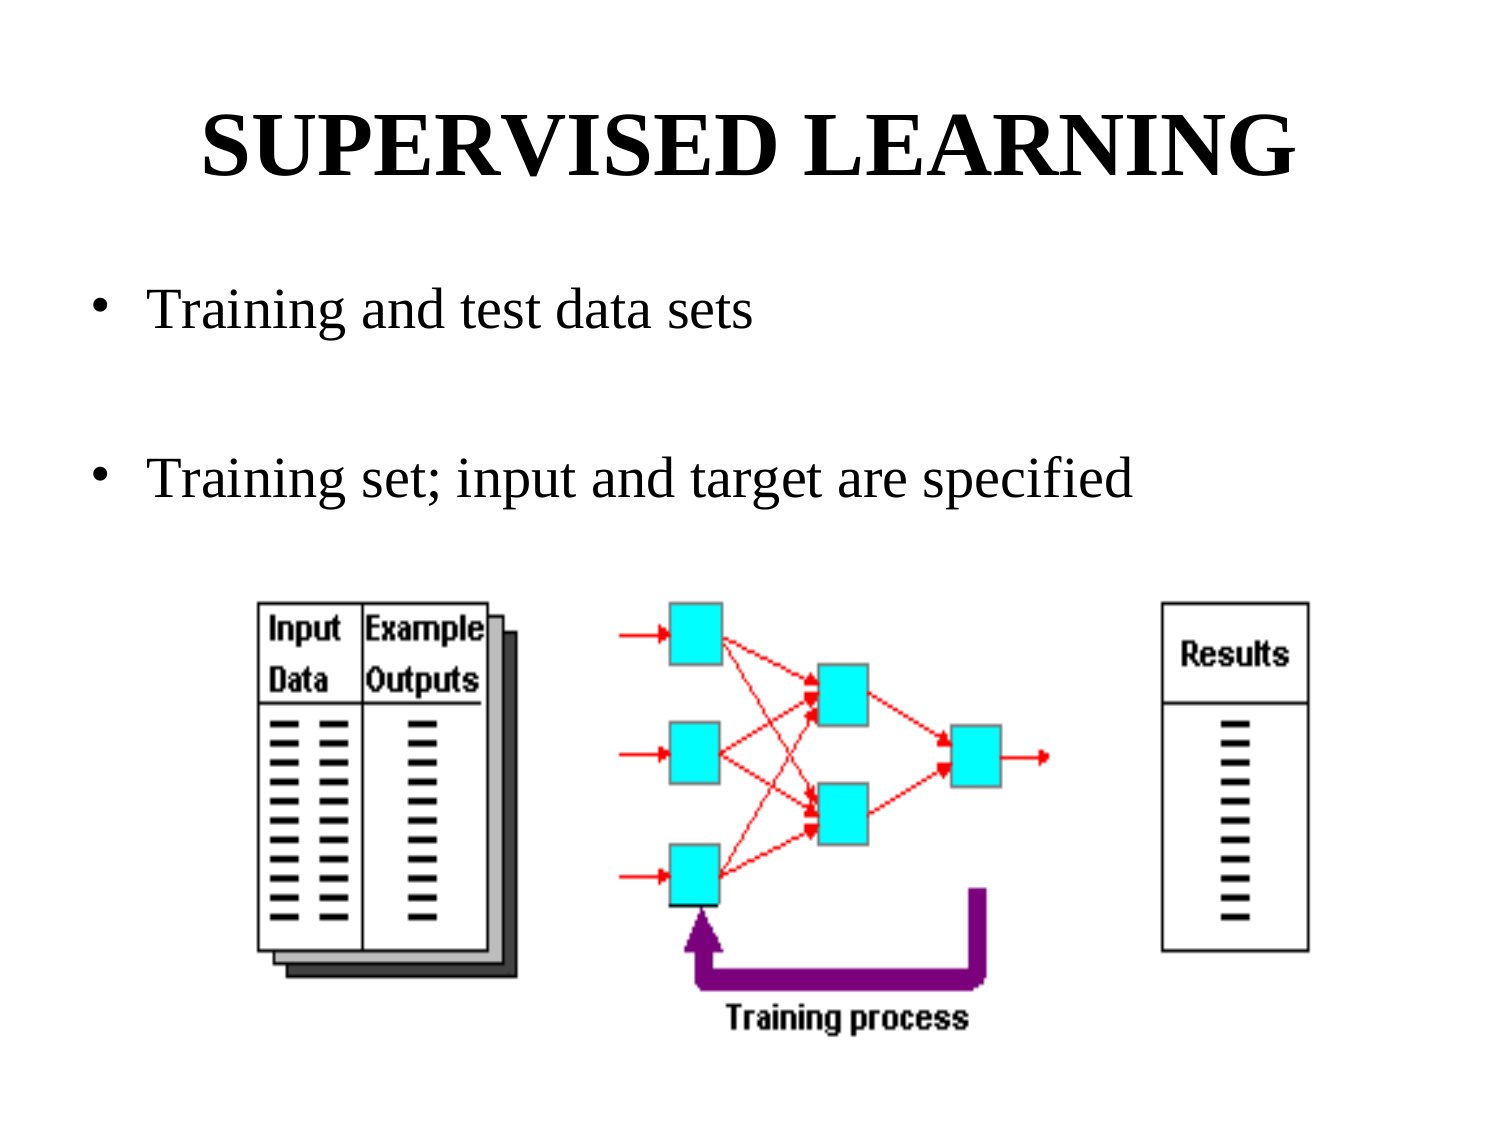

# SUPERVISED LEARNING
Training and test data sets
Training set; input and target are specified